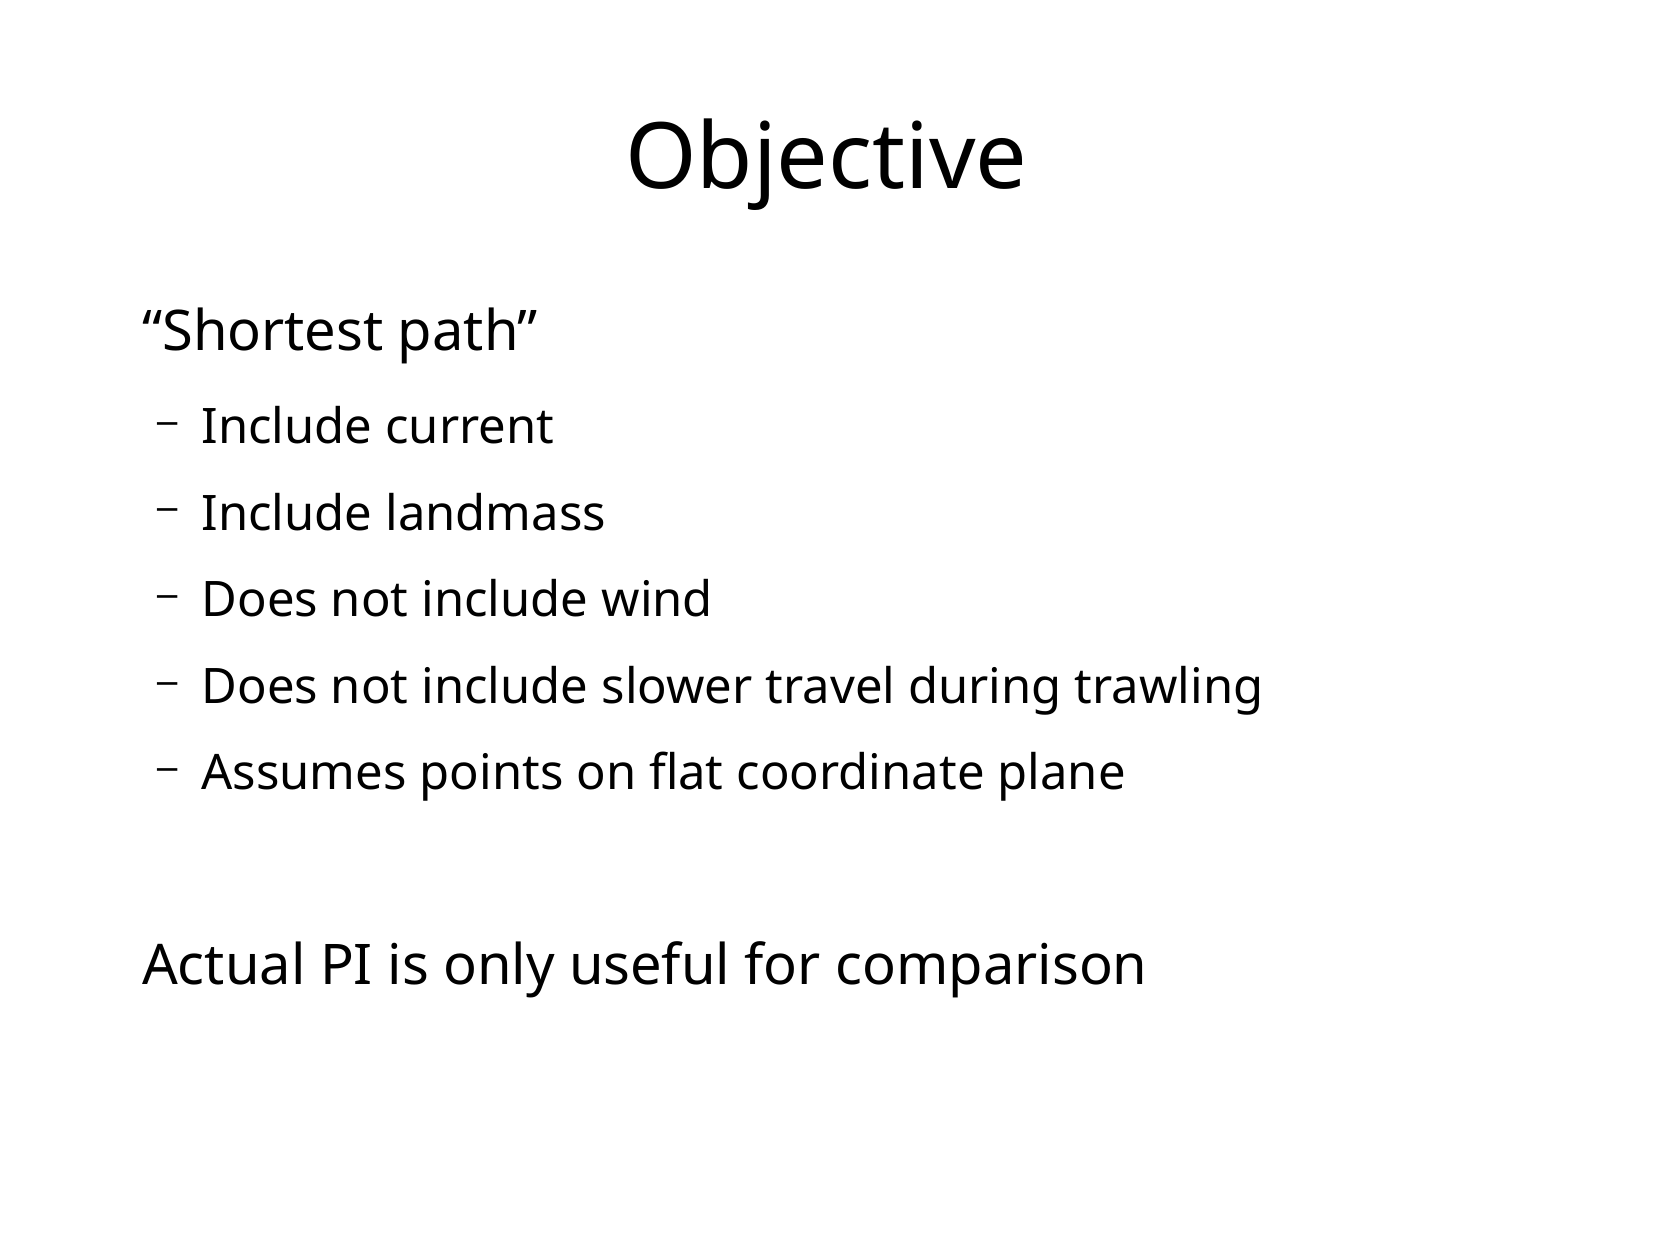

# Objective
“Shortest path”
Include current
Include landmass
Does not include wind
Does not include slower travel during trawling
Assumes points on flat coordinate plane
Actual PI is only useful for comparison